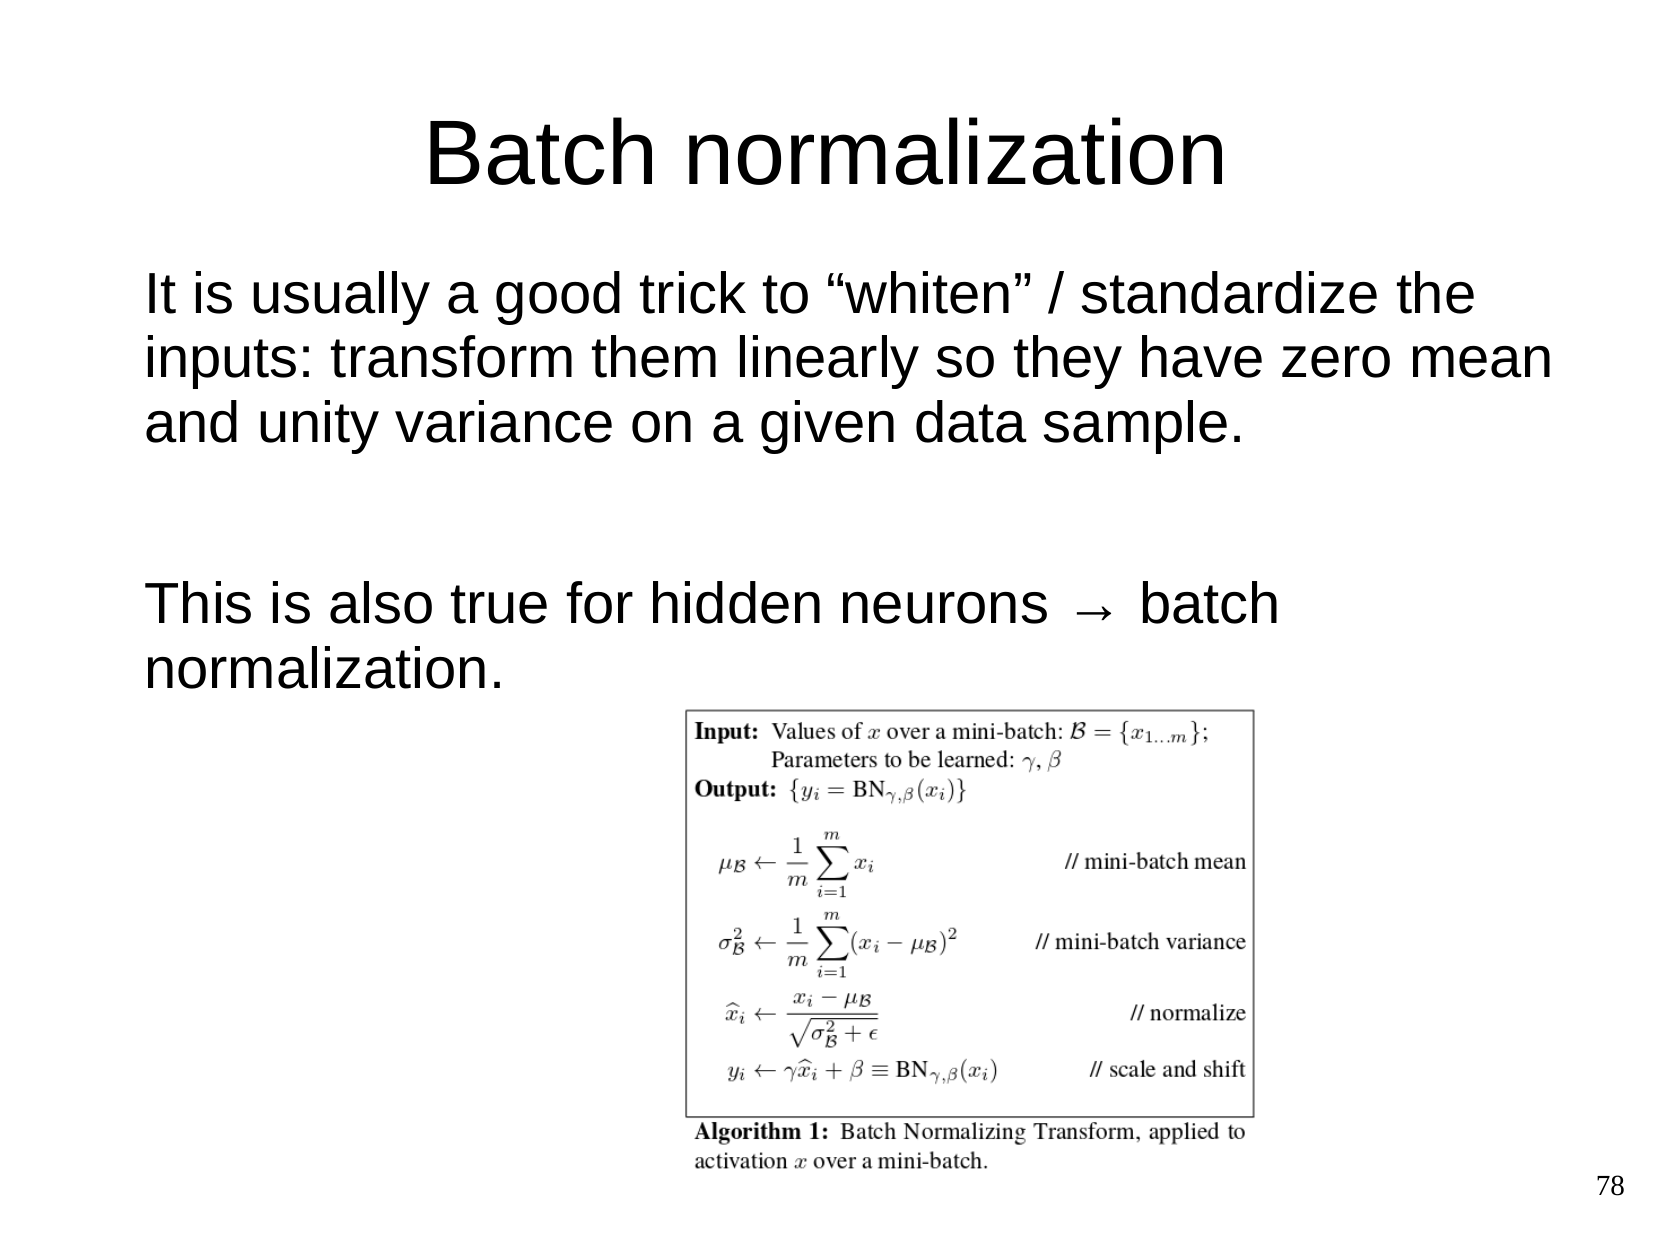

# Batch normalization
It is usually a good trick to “whiten” / standardize the inputs: transform them linearly so they have zero mean and unity variance on a given data sample.
This is also true for hidden neurons → batch normalization.
78